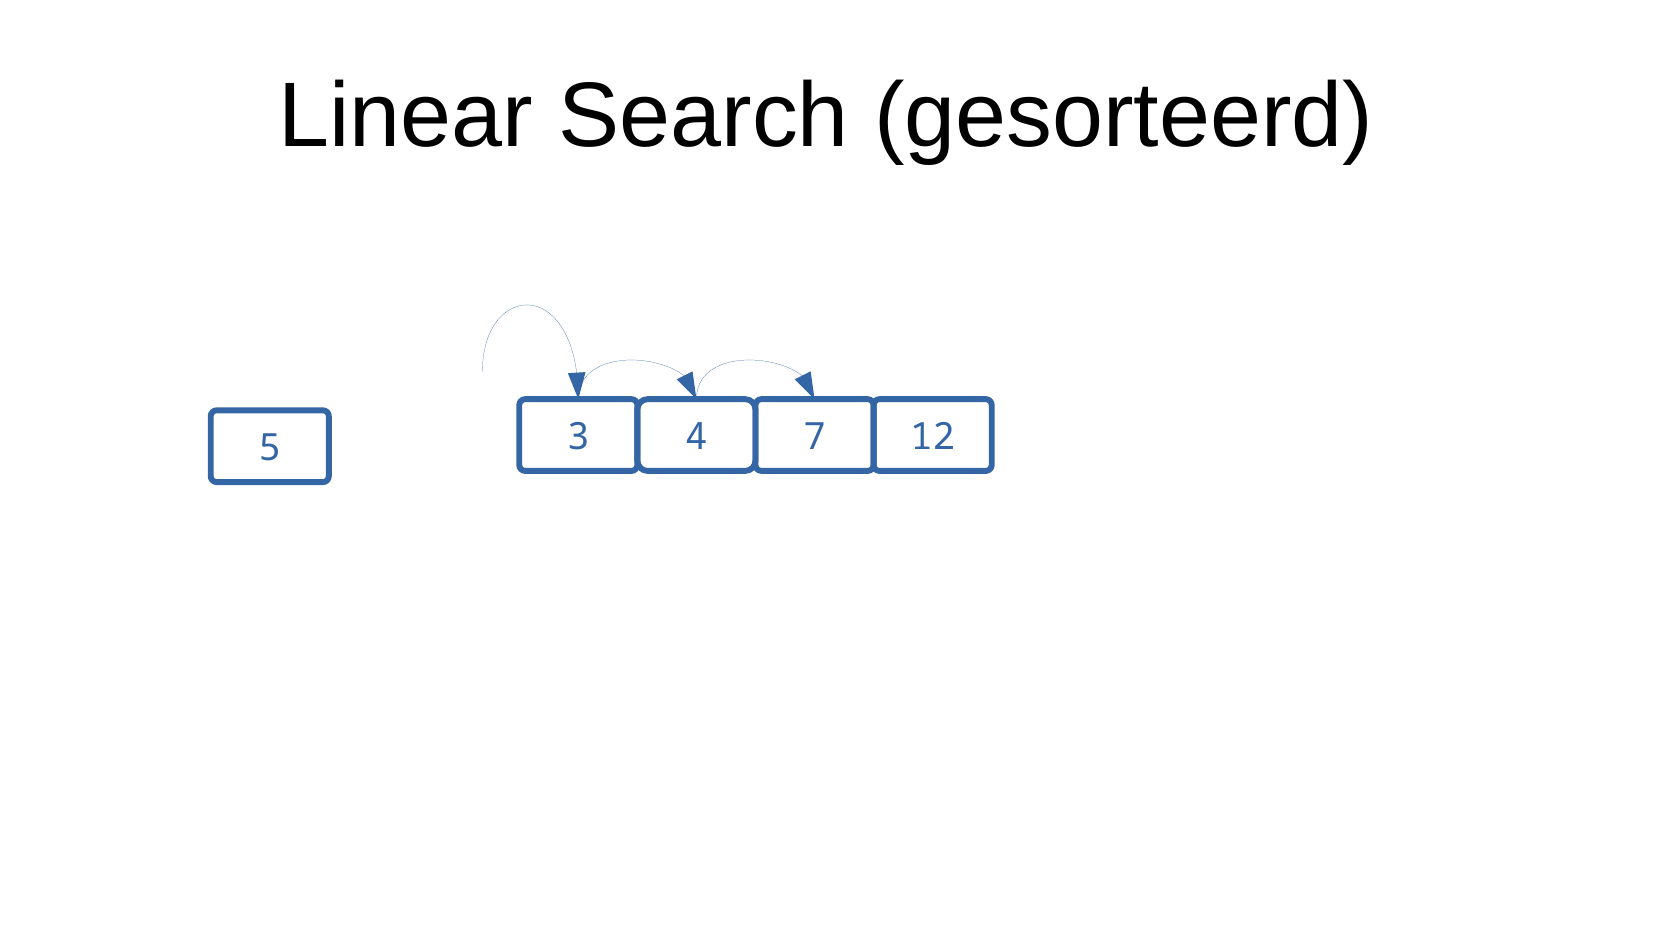

# Linear Search (gesorteerd)
3
4
7
12
5